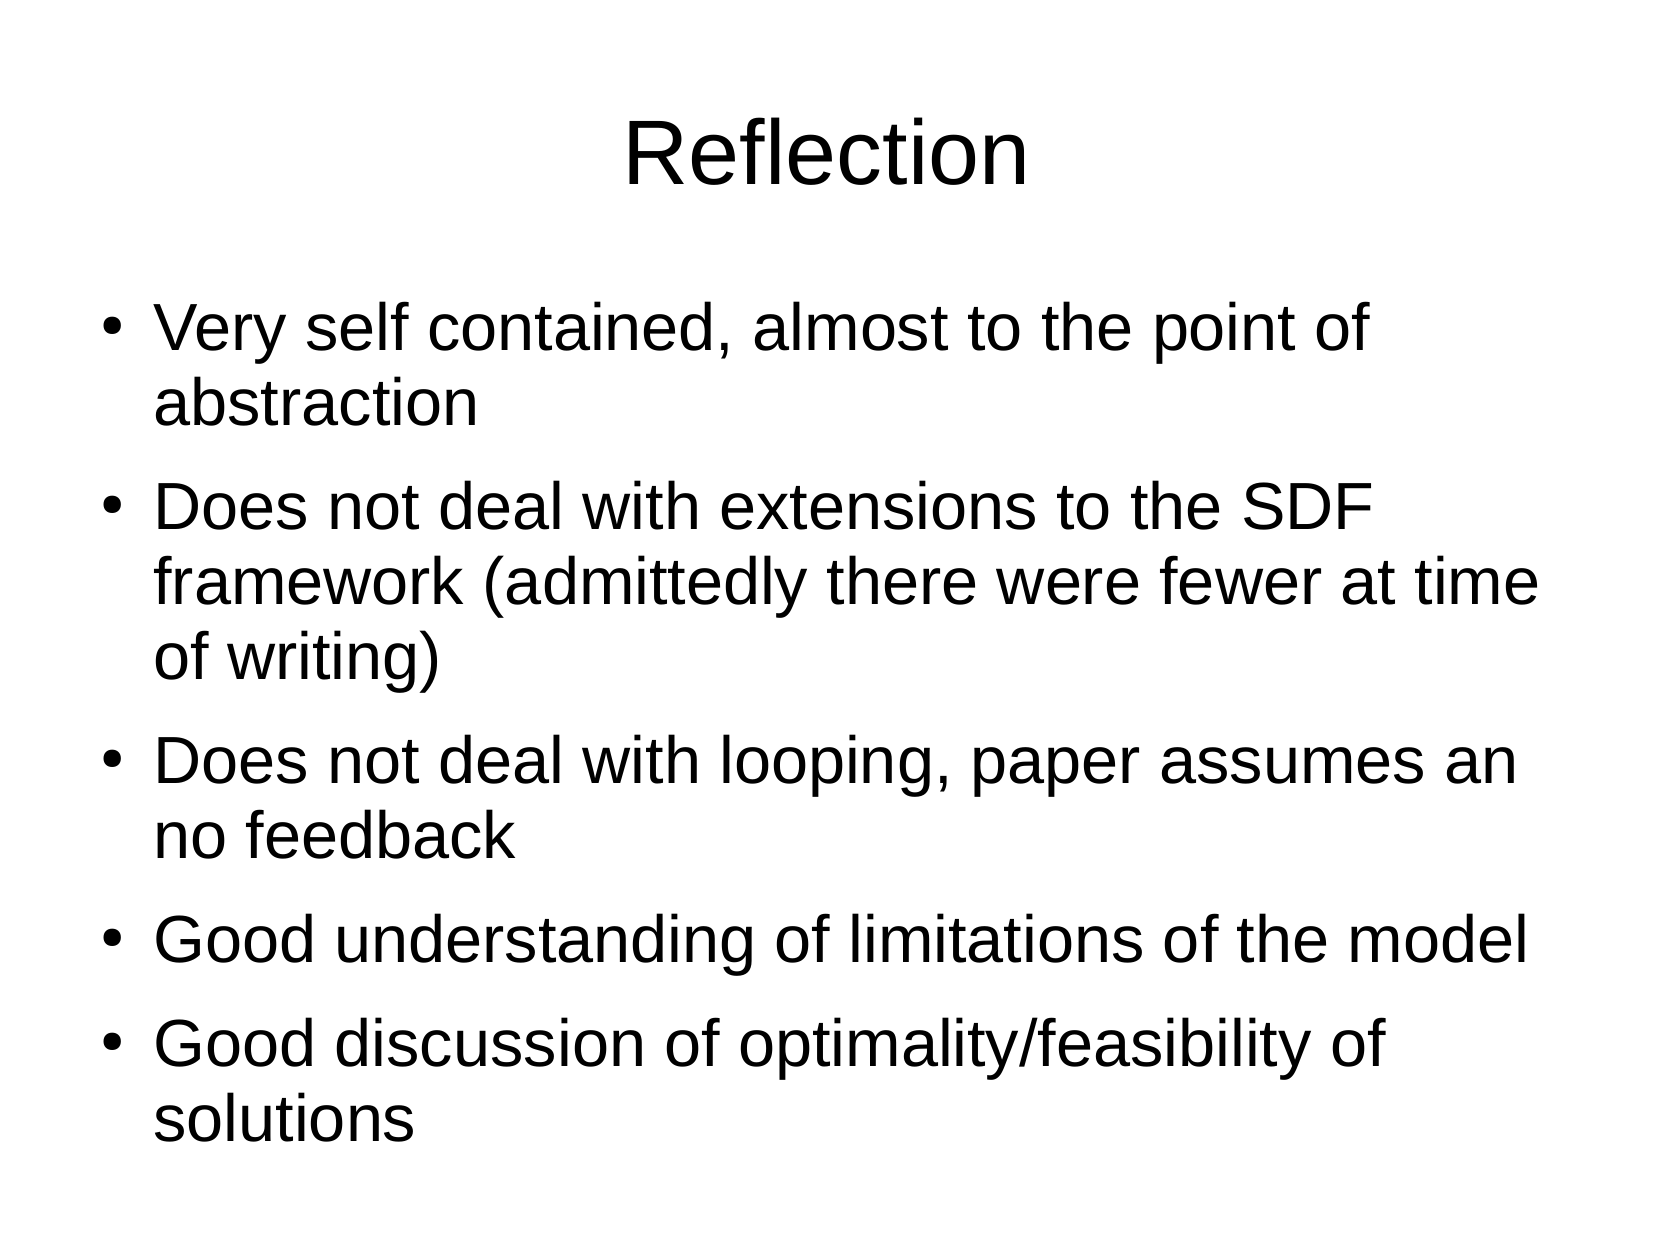

# Reflection
Very self contained, almost to the point of abstraction
Does not deal with extensions to the SDF framework (admittedly there were fewer at time of writing)
Does not deal with looping, paper assumes an no feedback
Good understanding of limitations of the model
Good discussion of optimality/feasibility of solutions